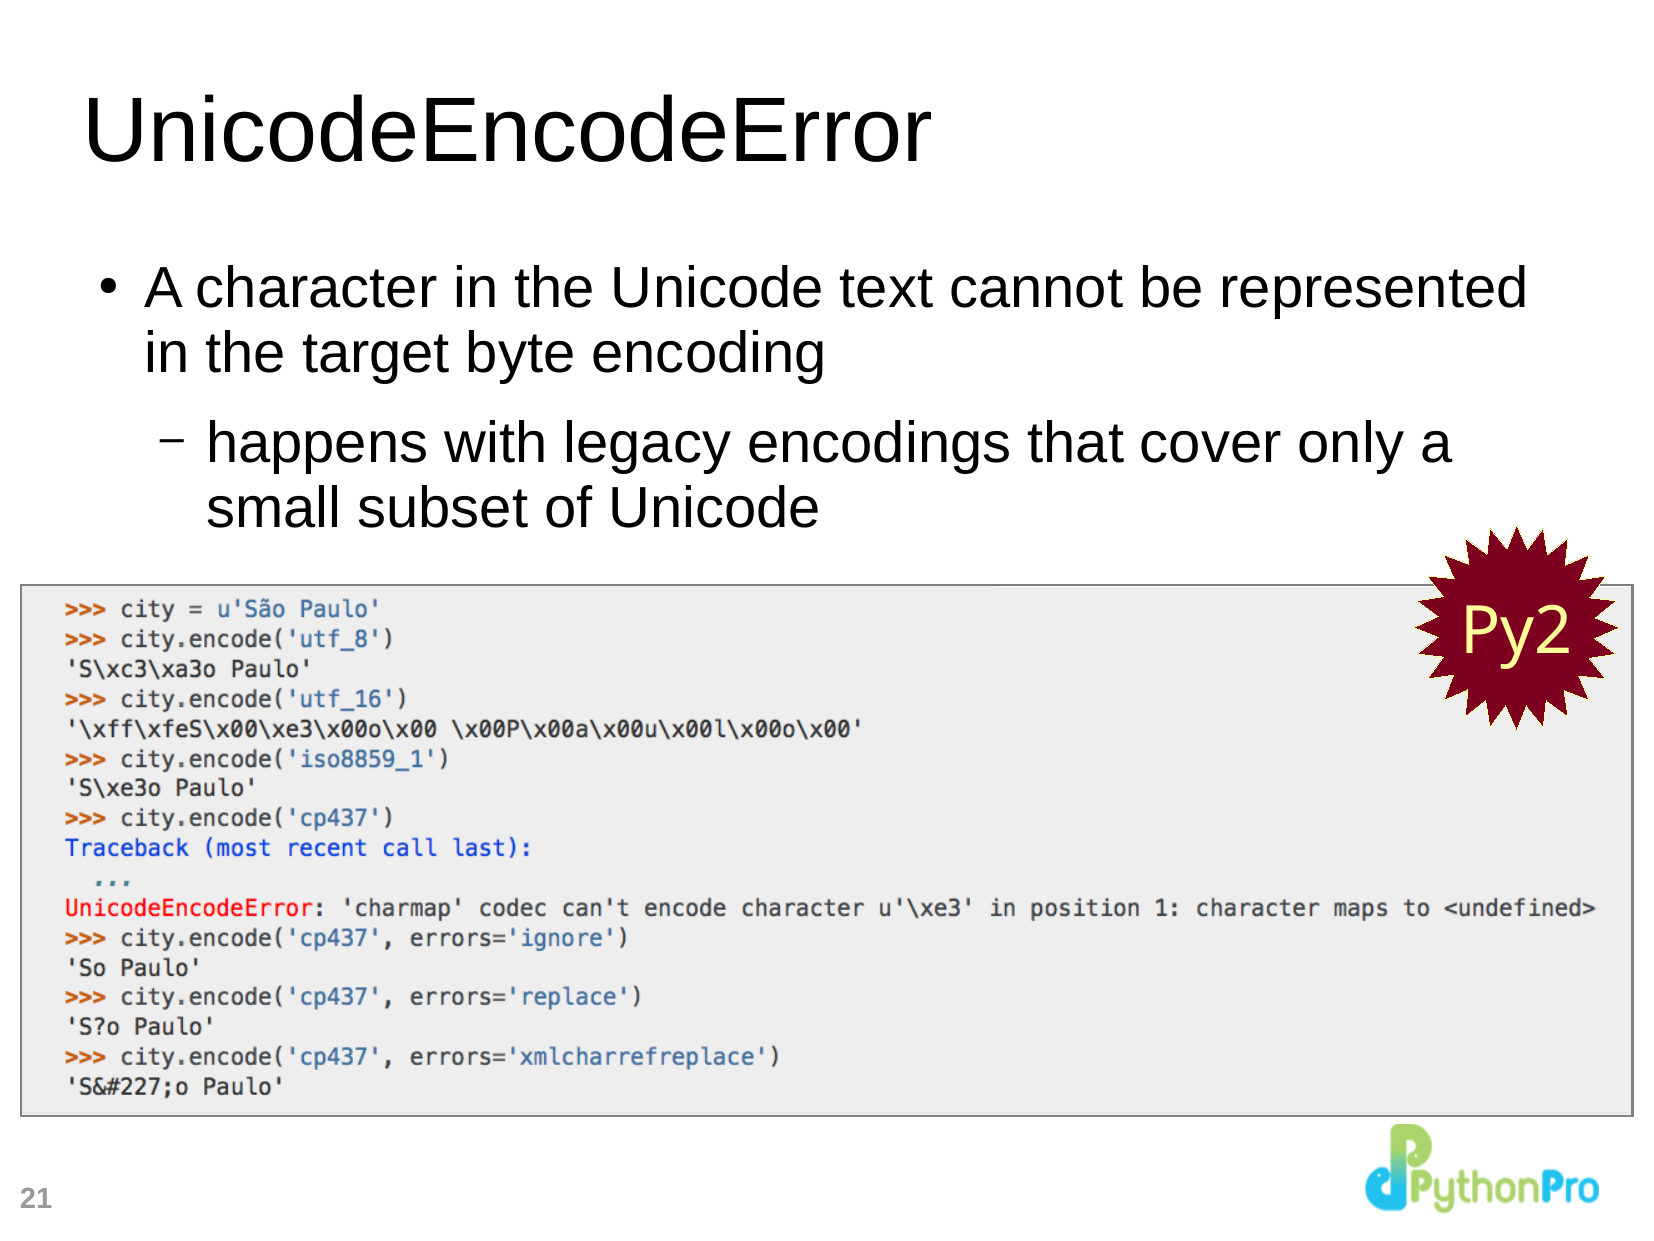

# UnicodeEncodeError
A character in the Unicode text cannot be represented in the target byte encoding
happens with legacy encodings that cover only a small subset of Unicode
Py2
21